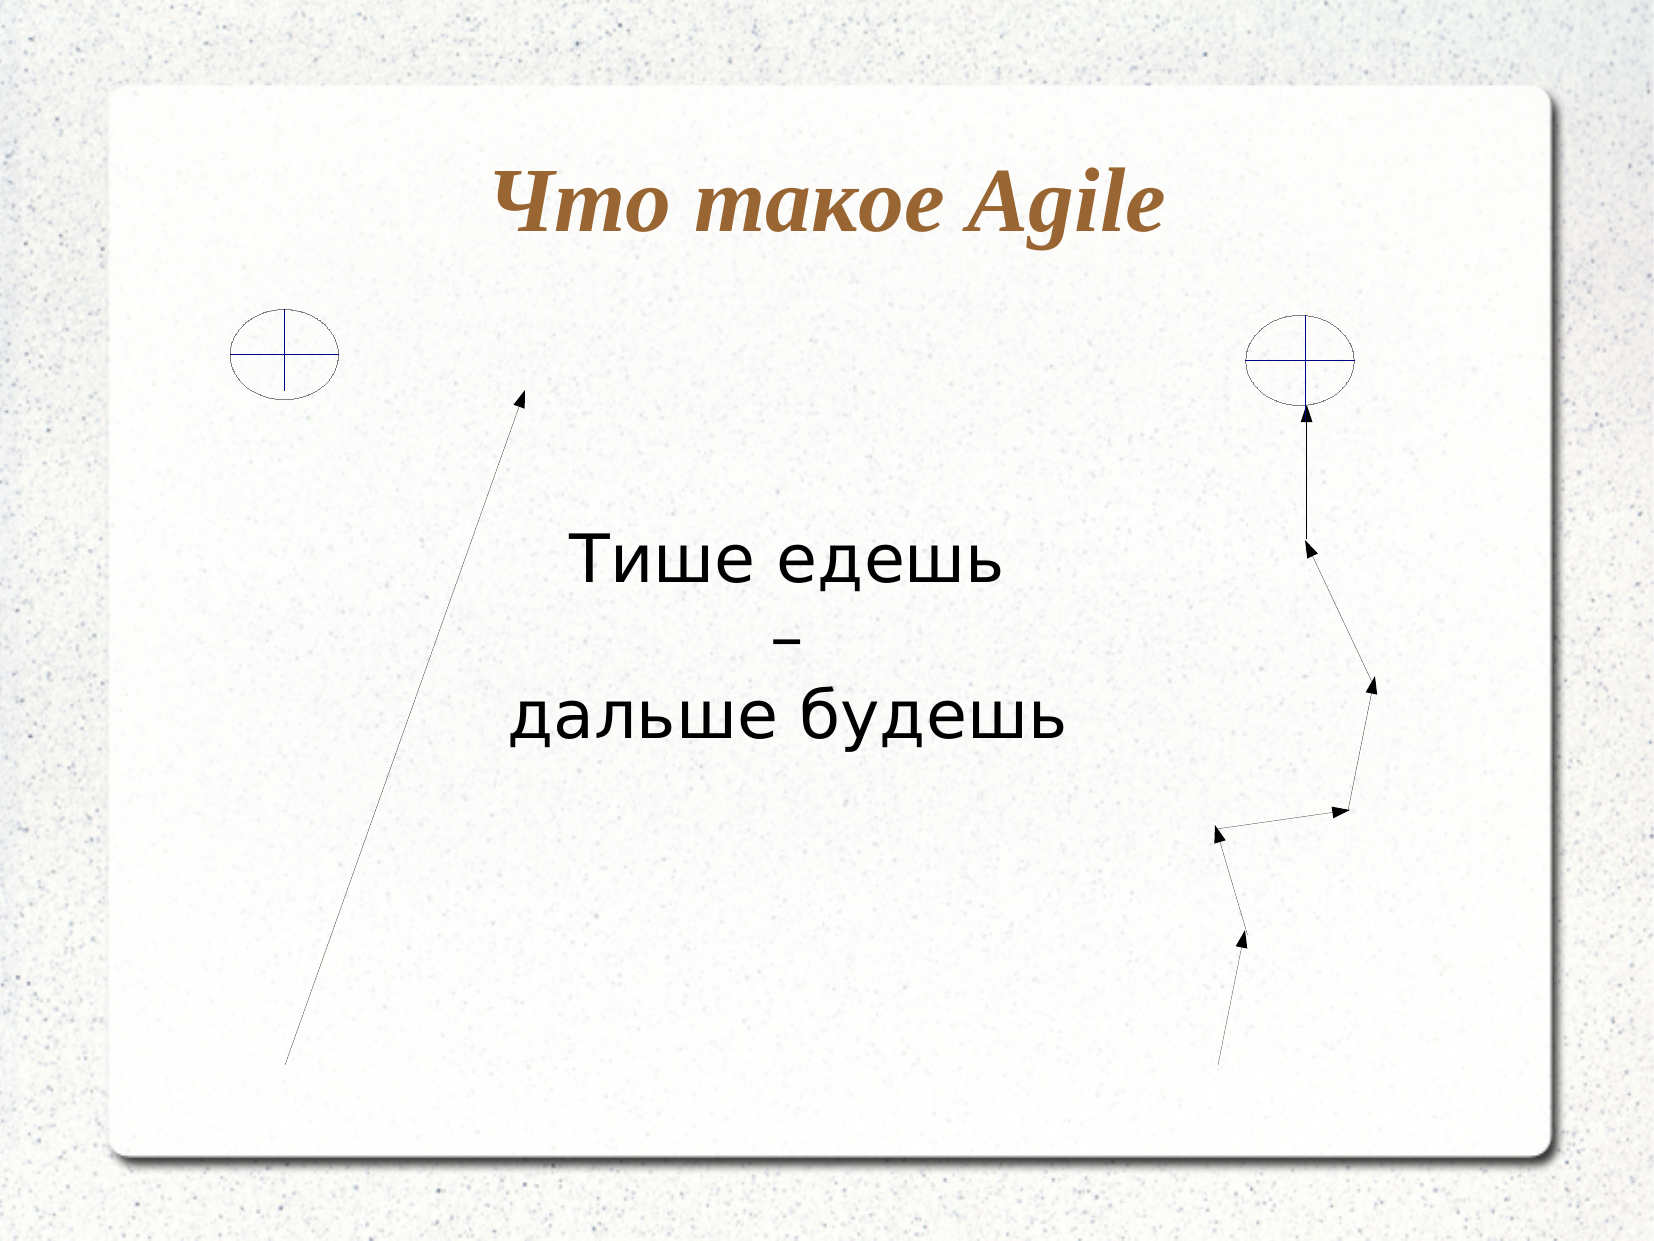

# Что такое Agile
Тише едешь
–
дальше будешь